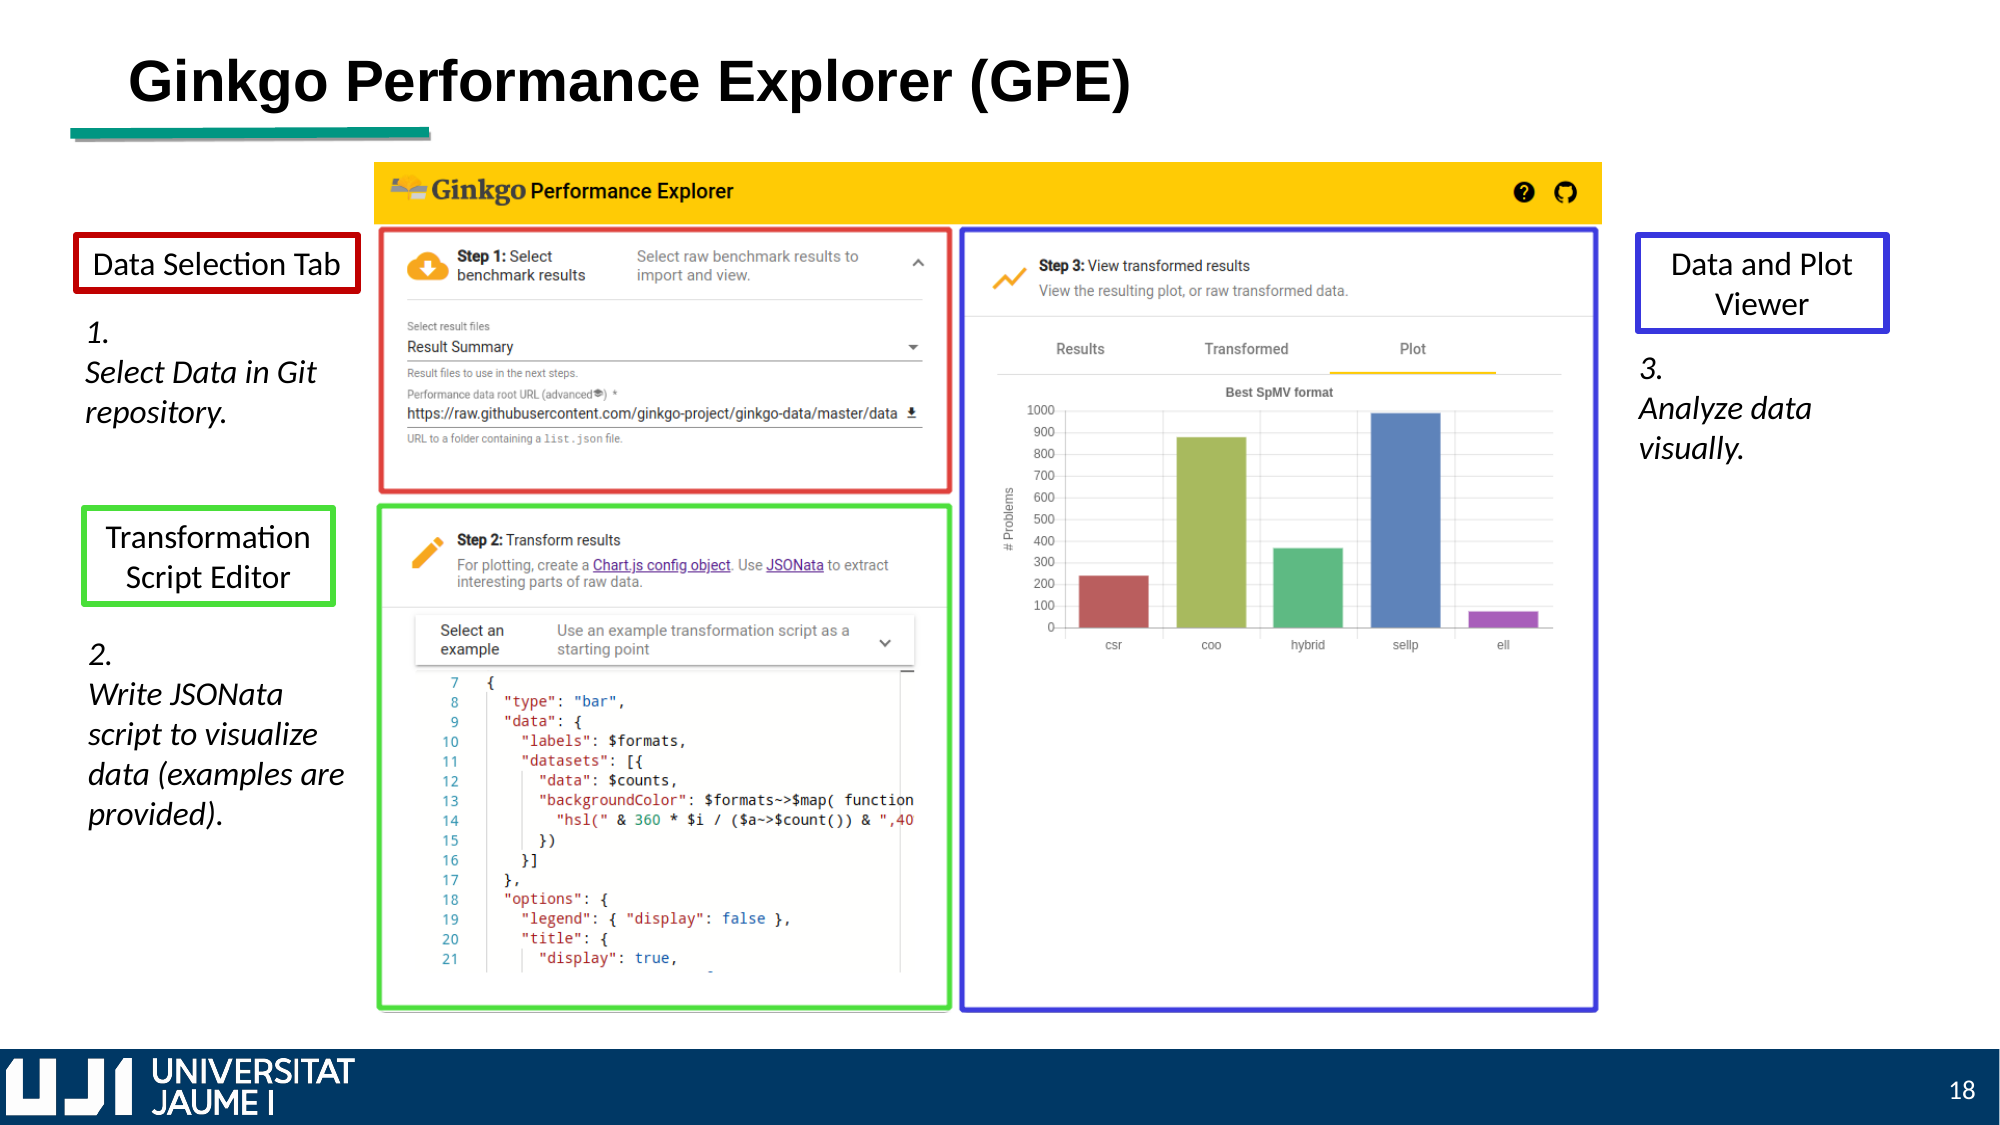

Ginkgo Performance Explorer (GPE)
Data Selection Tab
Data and Plot Viewer
1.
Select Data in Git repository.
3.
Analyze data visually.
Transformation Script Editor
2.
Write JSONata script to visualize data (examples are provided).